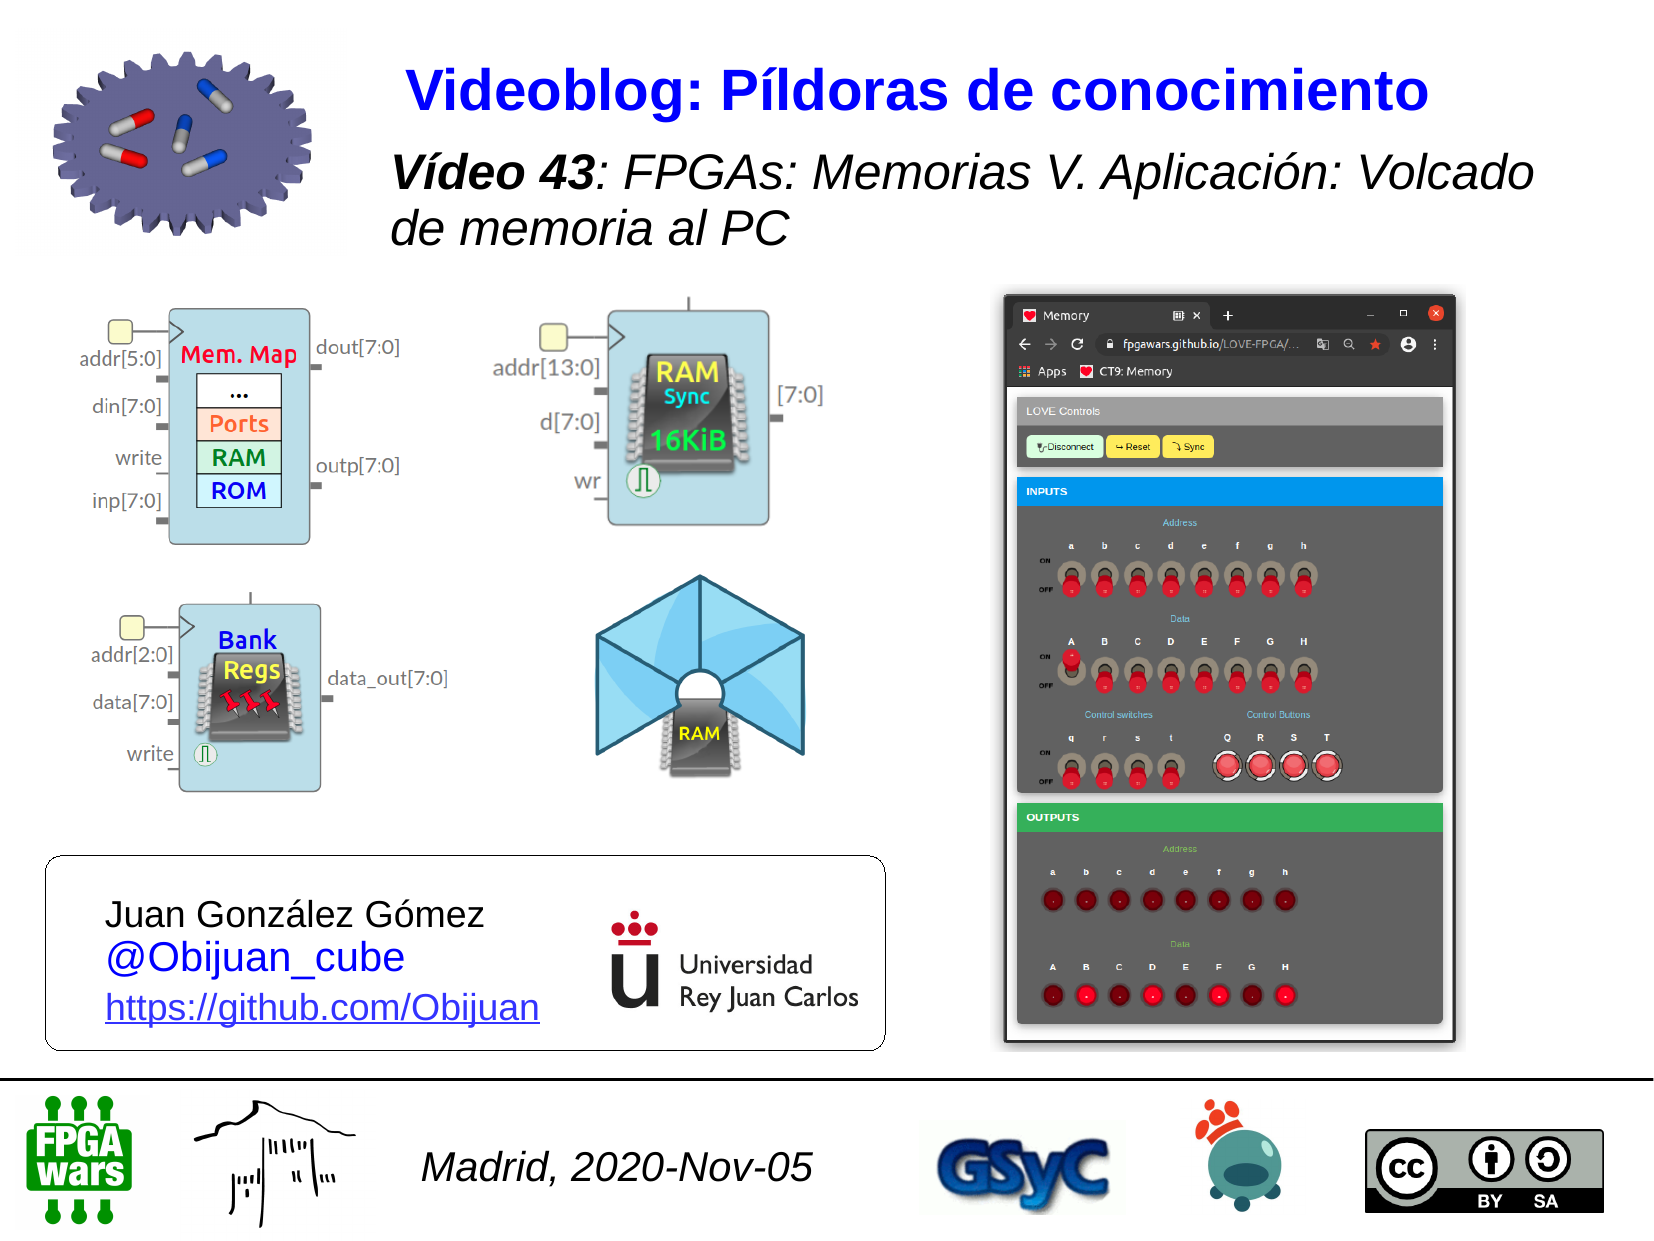

# Videoblog: Píldoras de conocimiento
Vídeo 43: FPGAs: Memorias V. Aplicación: Volcado de memoria al PC
Juan González Gómez
@Obijuan_cube
https://github.com/Obijuan
Madrid, 2020-Nov-05